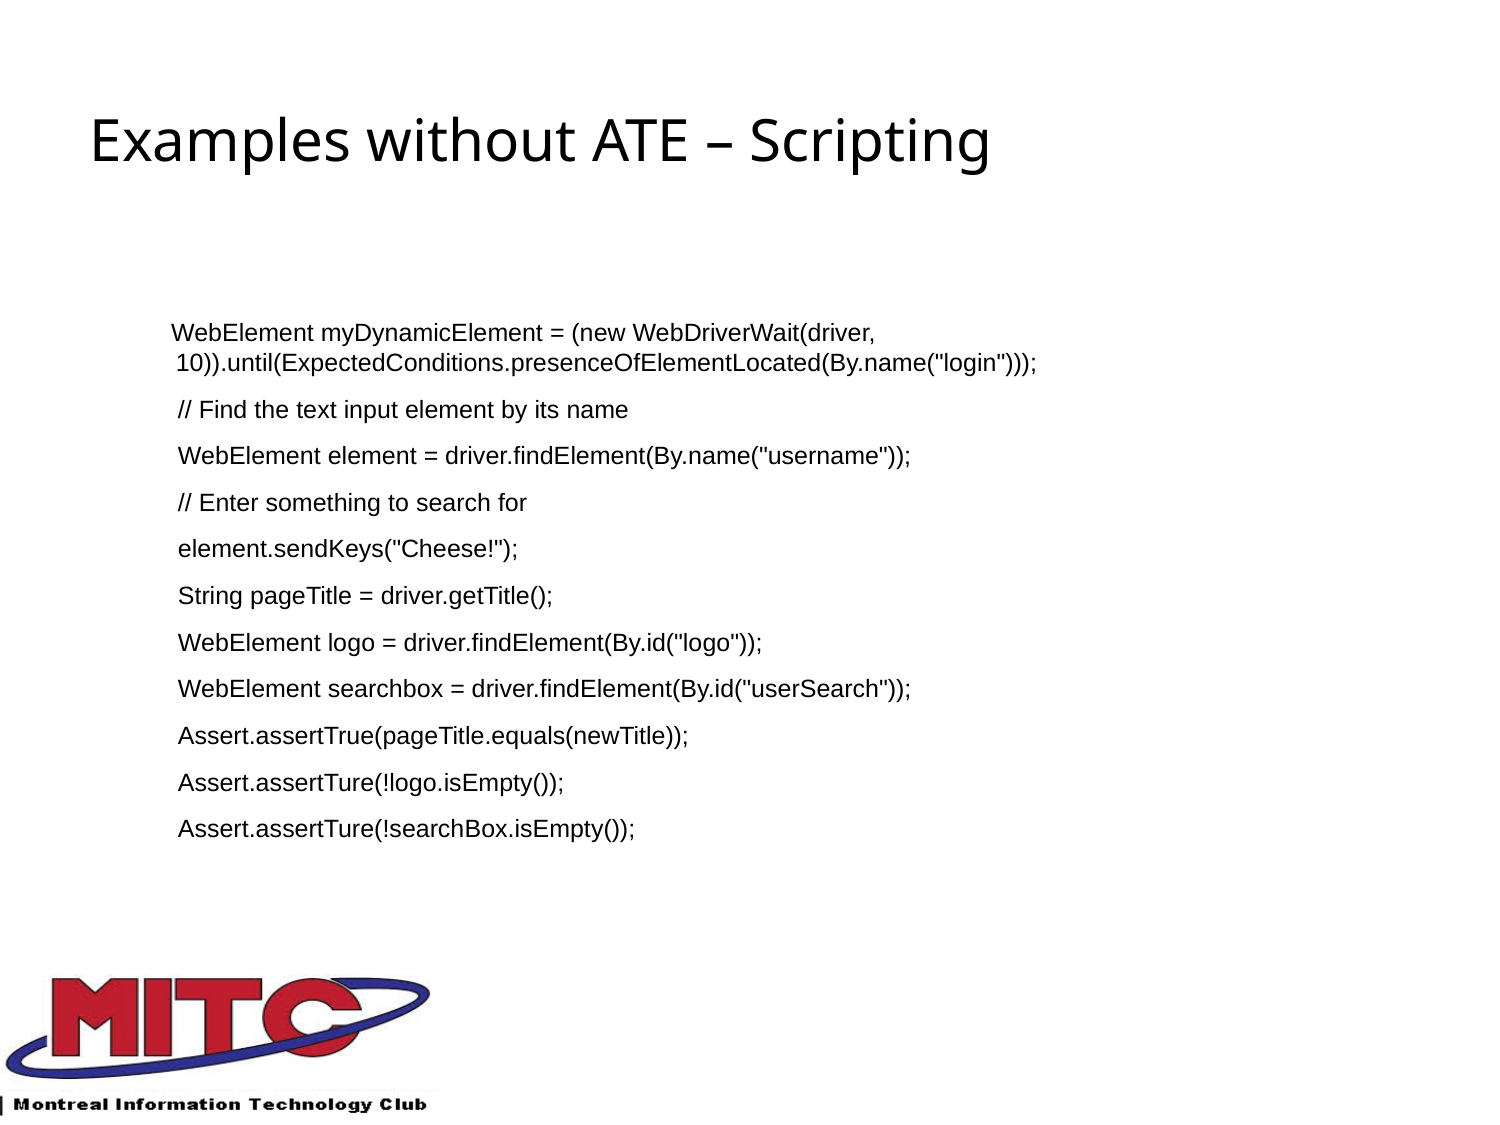

# Examples without ATE – Scripting
 WebElement myDynamicElement = (new WebDriverWait(driver, 10)).until(ExpectedConditions.presenceOfElementLocated(By.name("login")));
 // Find the text input element by its name
 WebElement element = driver.findElement(By.name("username"));
 // Enter something to search for
 element.sendKeys("Cheese!");
 String pageTitle = driver.getTitle();
 WebElement logo = driver.findElement(By.id("logo"));
 WebElement searchbox = driver.findElement(By.id("userSearch"));
 Assert.assertTrue(pageTitle.equals(newTitle));
 Assert.assertTure(!logo.isEmpty());
 Assert.assertTure(!searchBox.isEmpty());